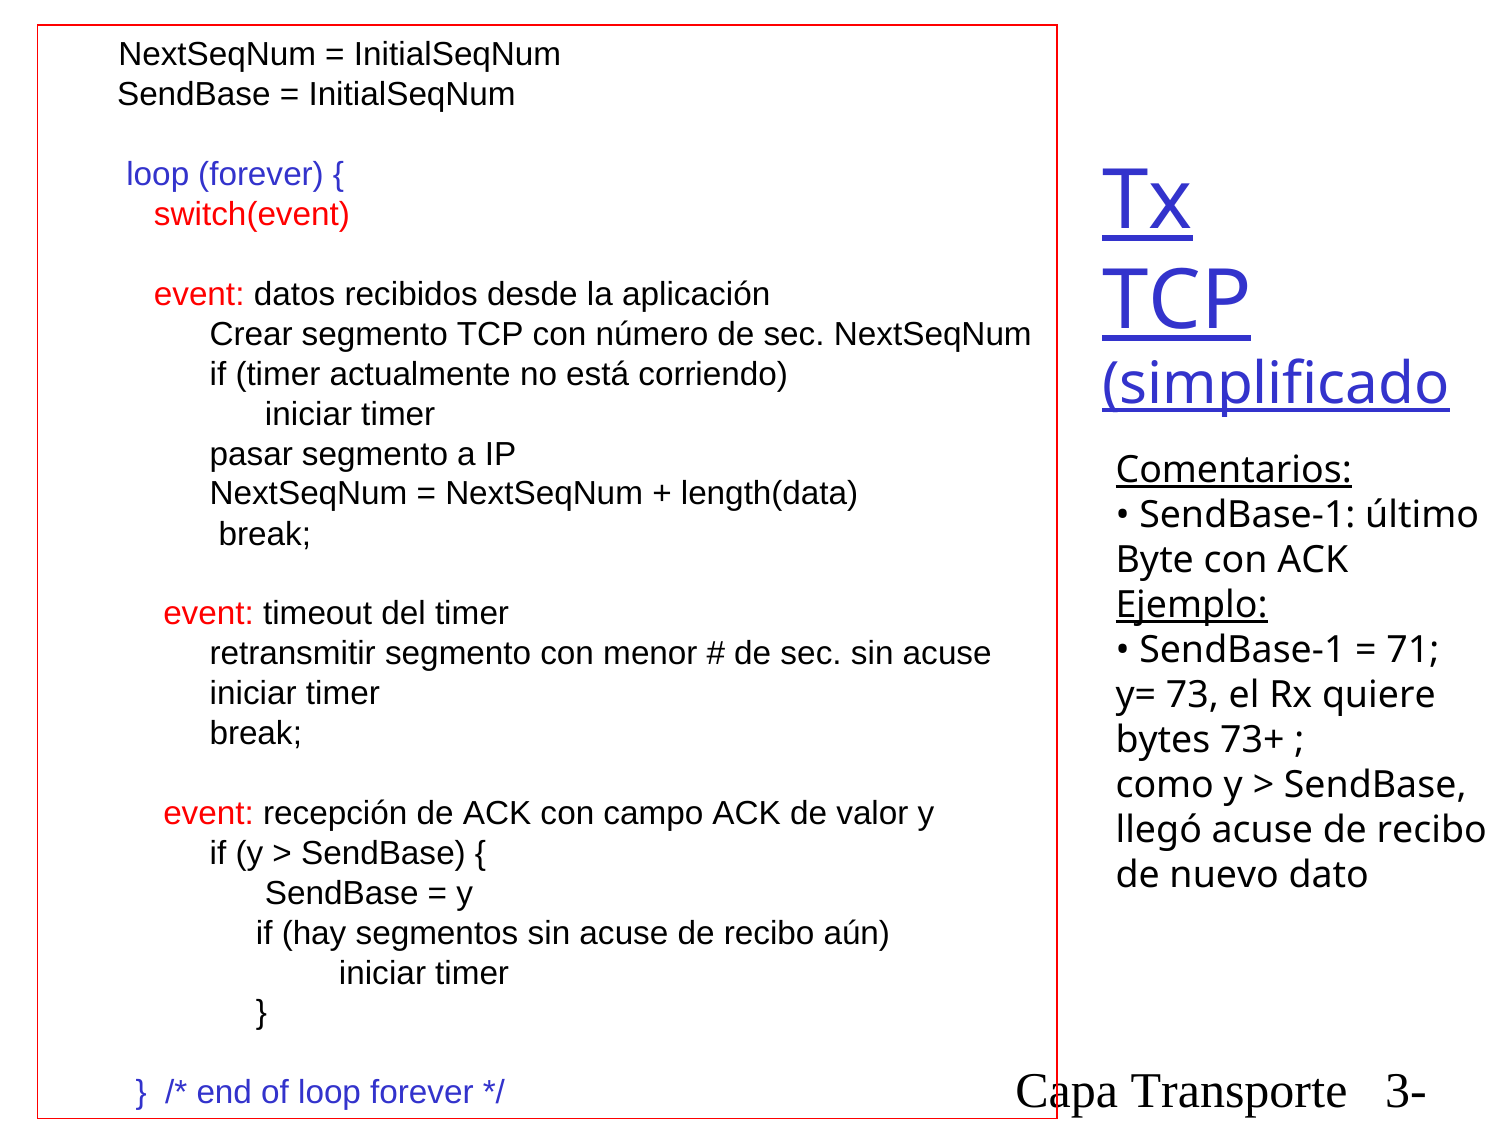

NextSeqNum = InitialSeqNum
 SendBase = InitialSeqNum
 loop (forever) {
 switch(event)
 event: datos recibidos desde la aplicación
 Crear segmento TCP con número de sec. NextSeqNum
 if (timer actualmente no está corriendo)
 iniciar timer
 pasar segmento a IP
 NextSeqNum = NextSeqNum + length(data)
 break;
 event: timeout del timer
 retransmitir segmento con menor # de sec. sin acuse
 iniciar timer
 break;
 event: recepción de ACK con campo ACK de valor y
 if (y > SendBase) {
 SendBase = y
 if (hay segmentos sin acuse de recibo aún)
 iniciar timer
 }
 } /* end of loop forever */
# Tx TCP (simplificado
Comentarios:
 SendBase-1: último
Byte con ACK
Ejemplo:
 SendBase-1 = 71;
y= 73, el Rx quiere
bytes 73+ ;
como y > SendBase,
llegó acuse de recibo
de nuevo dato
12